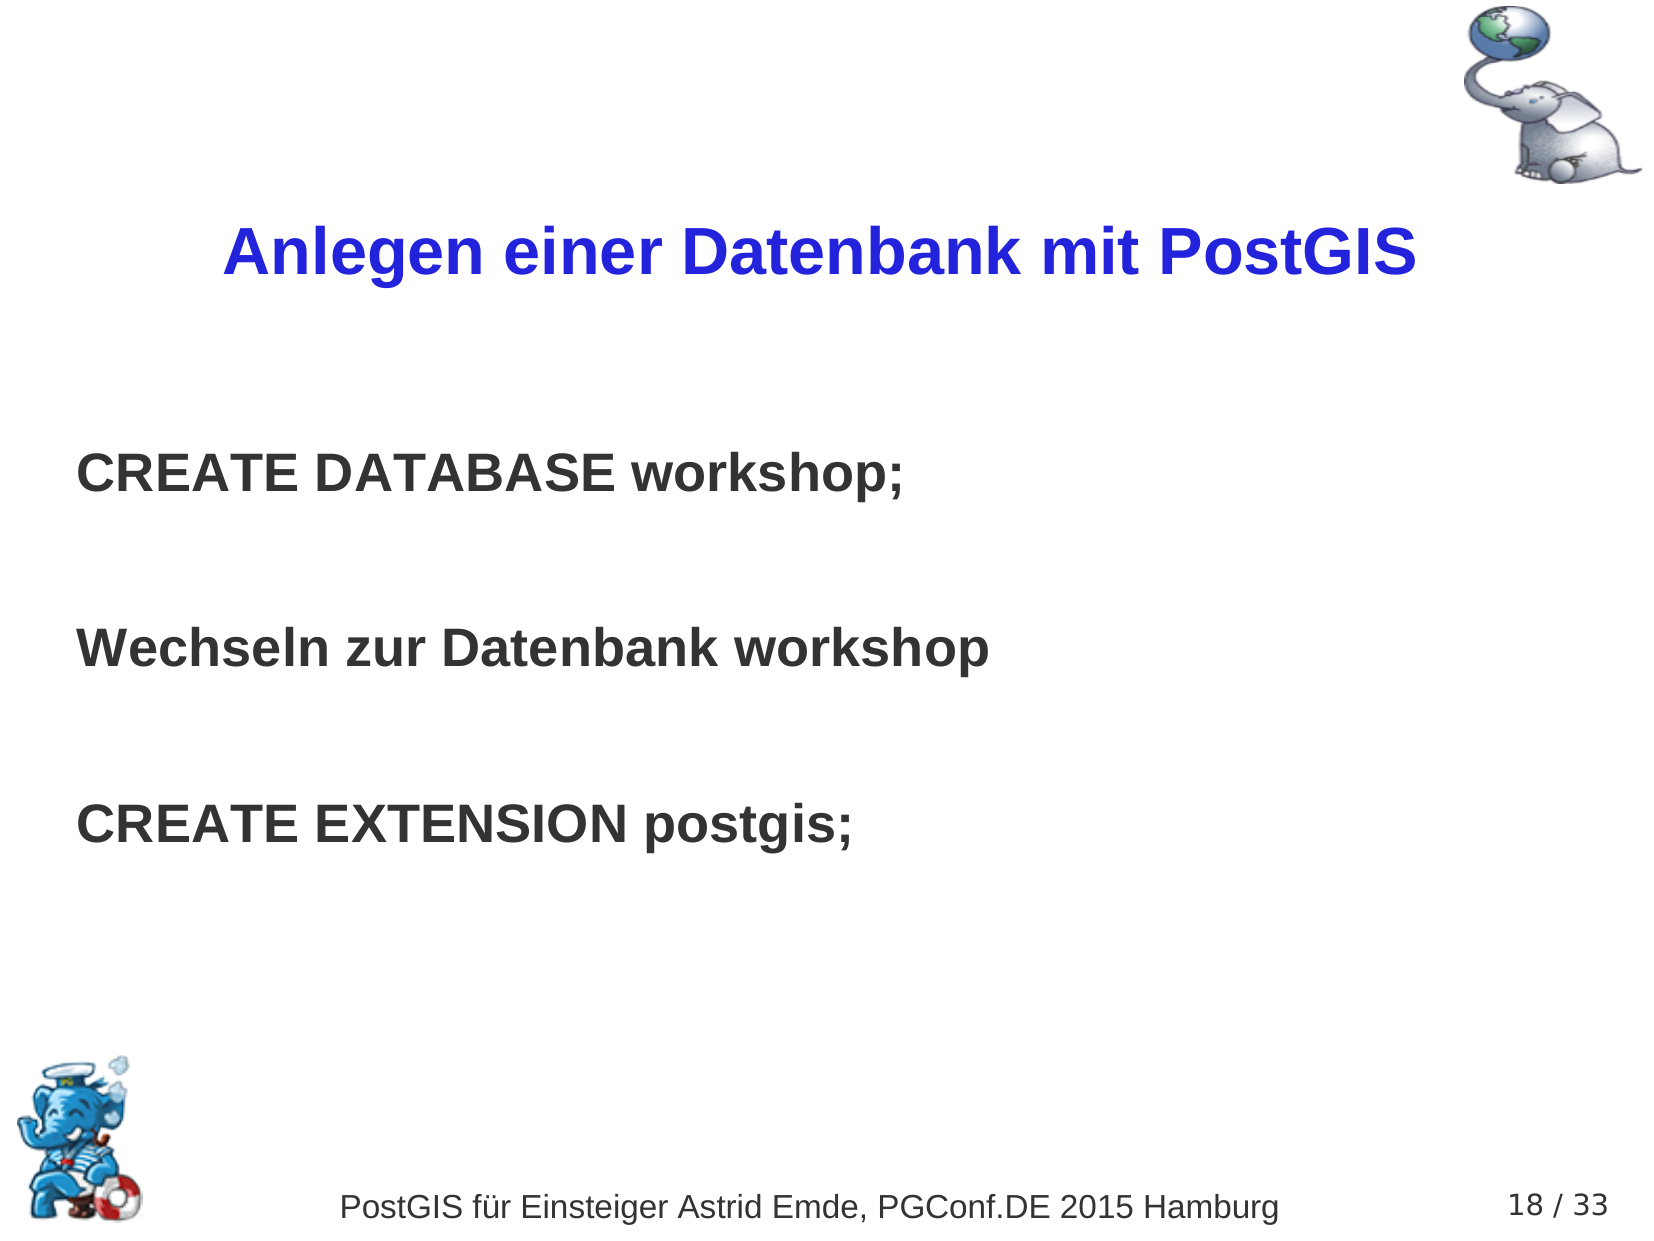

# Anlegen einer Datenbank mit PostGIS
CREATE DATABASE workshop;
Wechseln zur Datenbank workshop
CREATE EXTENSION postgis;